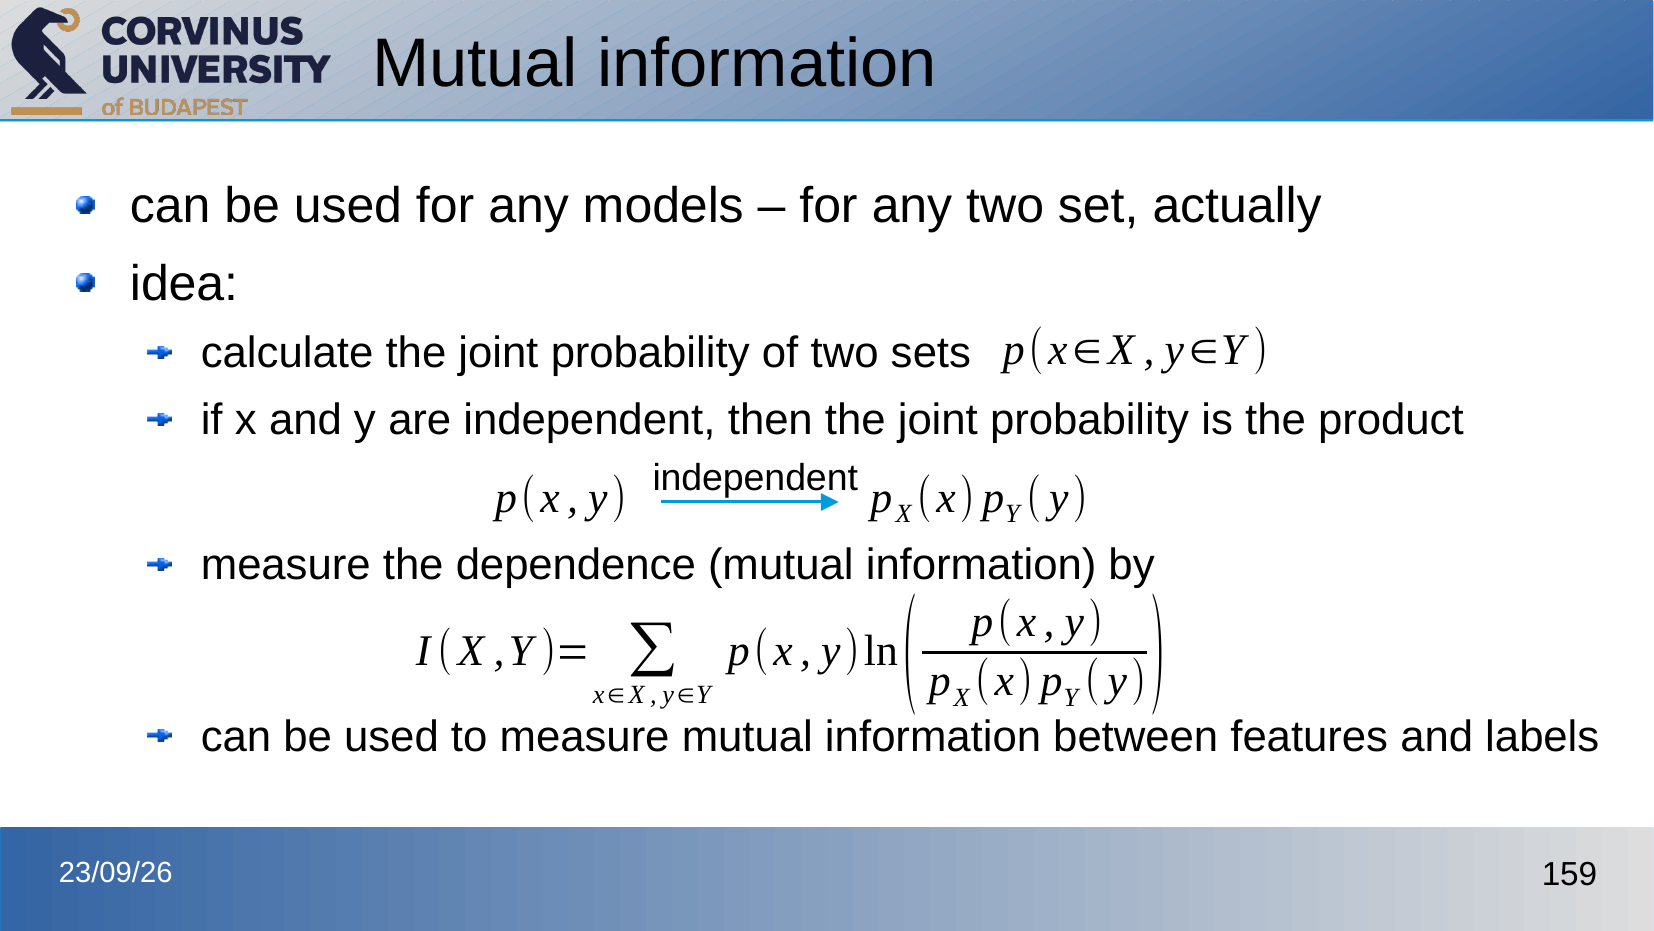

# Mutual information
can be used for any models – for any two set, actually
idea:
calculate the joint probability of two sets
if x and y are independent, then the joint probability is the product
measure the dependence (mutual information) by
can be used to measure mutual information between features and labels
independent